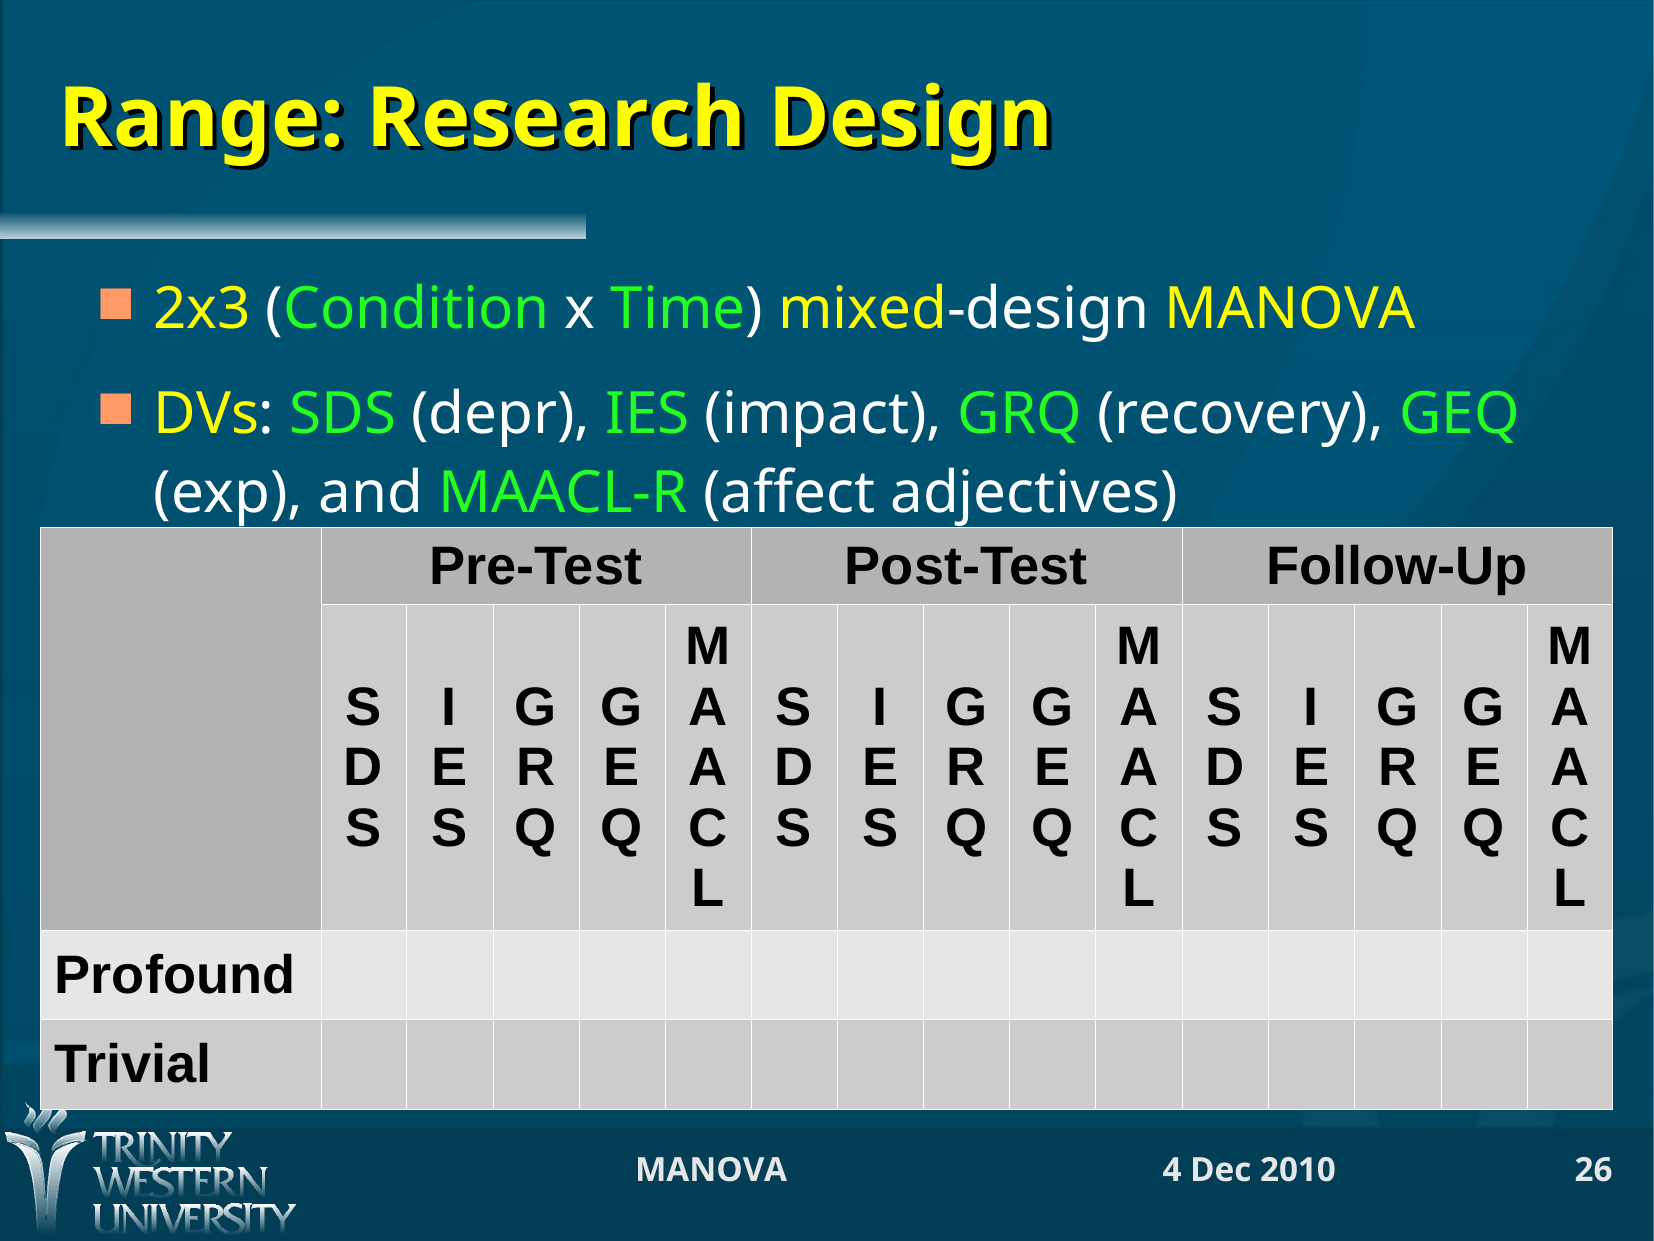

# Range: Research Design
2x3 (Condition x Time) mixed-design MANOVA
DVs: SDS (depr), IES (impact), GRQ (recovery), GEQ (exp), and MAACL-R (affect adjectives)
| | Pre-Test | | | | | Post-Test | | | | | Follow-Up | | | | |
| --- | --- | --- | --- | --- | --- | --- | --- | --- | --- | --- | --- | --- | --- | --- | --- |
| | SDS | I ES | GRQ | GEQ | MAACL | SDS | I ES | GRQ | GEQ | MAACL | SDS | I ES | GRQ | GEQ | MAACL |
| Profound | | | | | | | | | | | | | | | |
| Trivial | | | | | | | | | | | | | | | |
MANOVA
4 Dec 2010
26